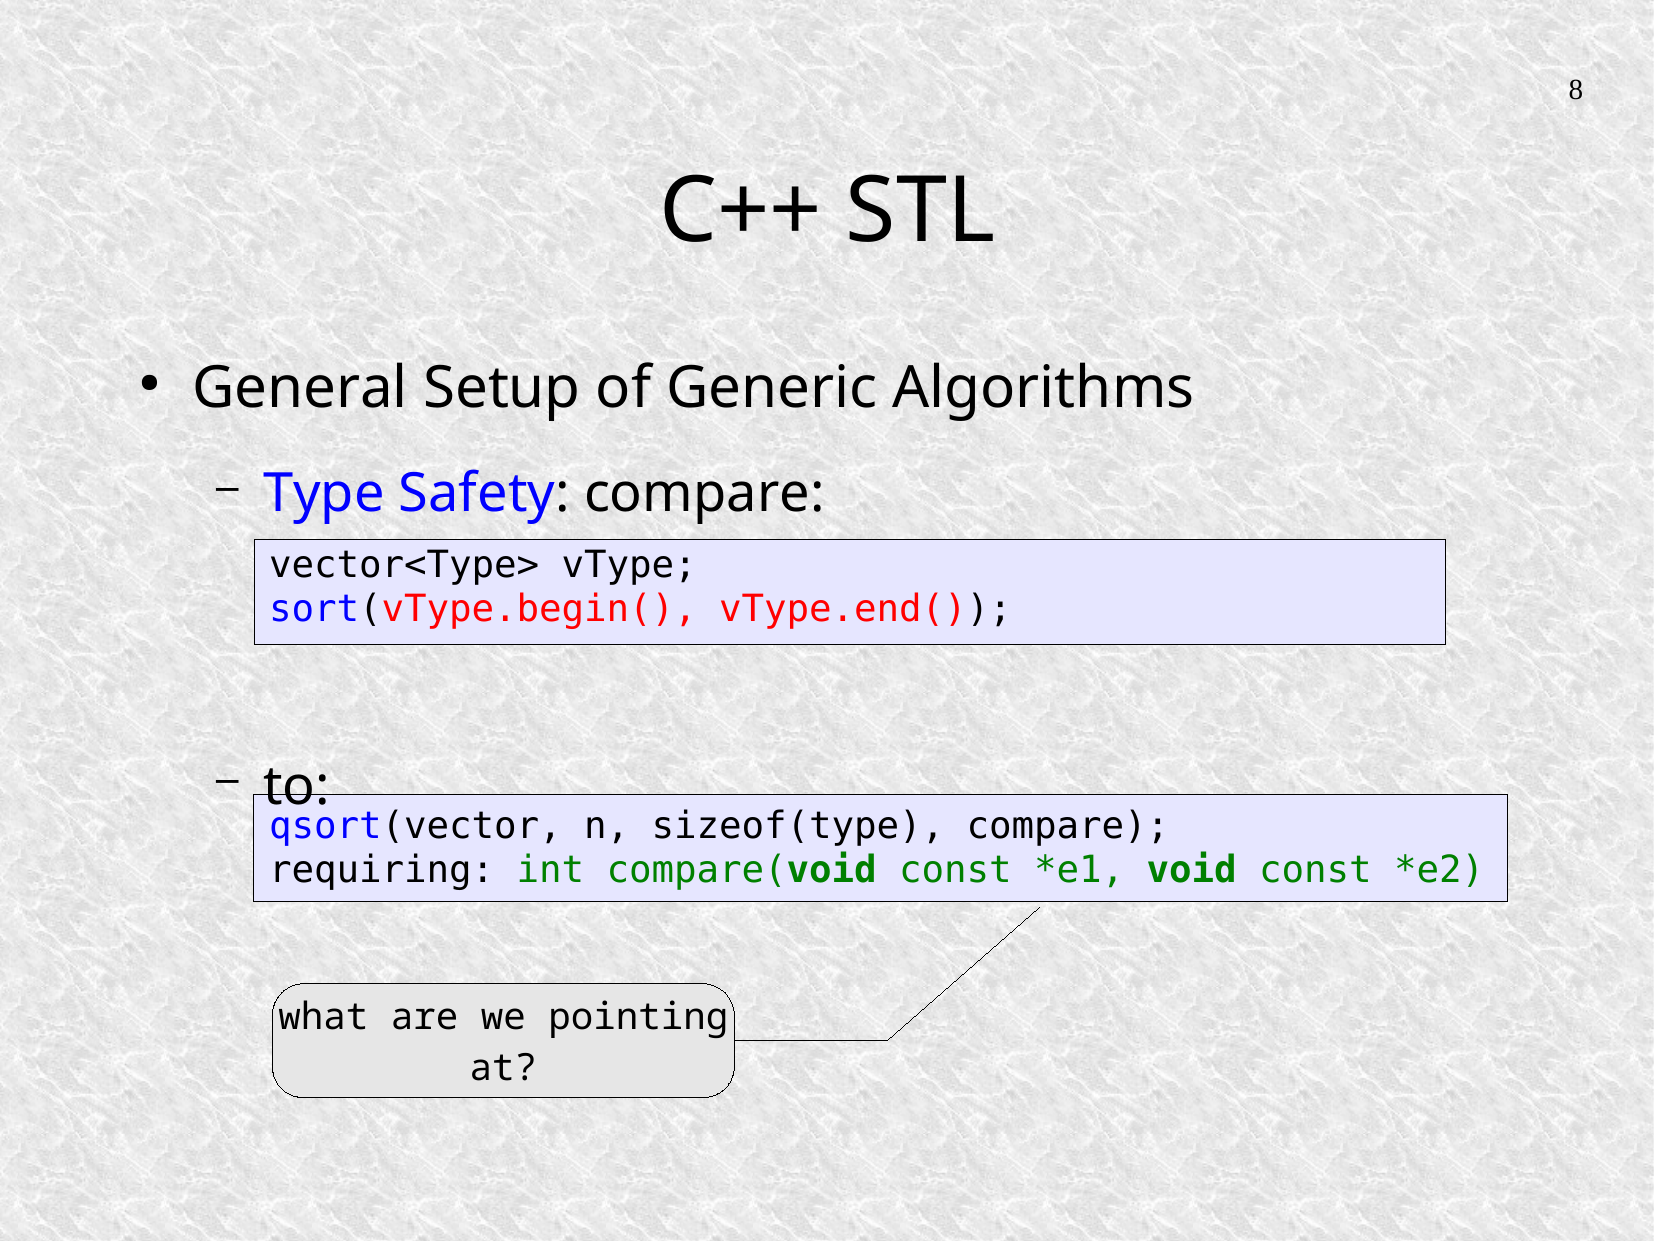

8
# C++ STL
General Setup of Generic Algorithms
Type Safety: compare:
to:
vector<Type> vType;
sort(vType.begin(), vType.end());
qsort(vector, n, sizeof(type), compare);
requiring: int compare(void const *e1, void const *e2)